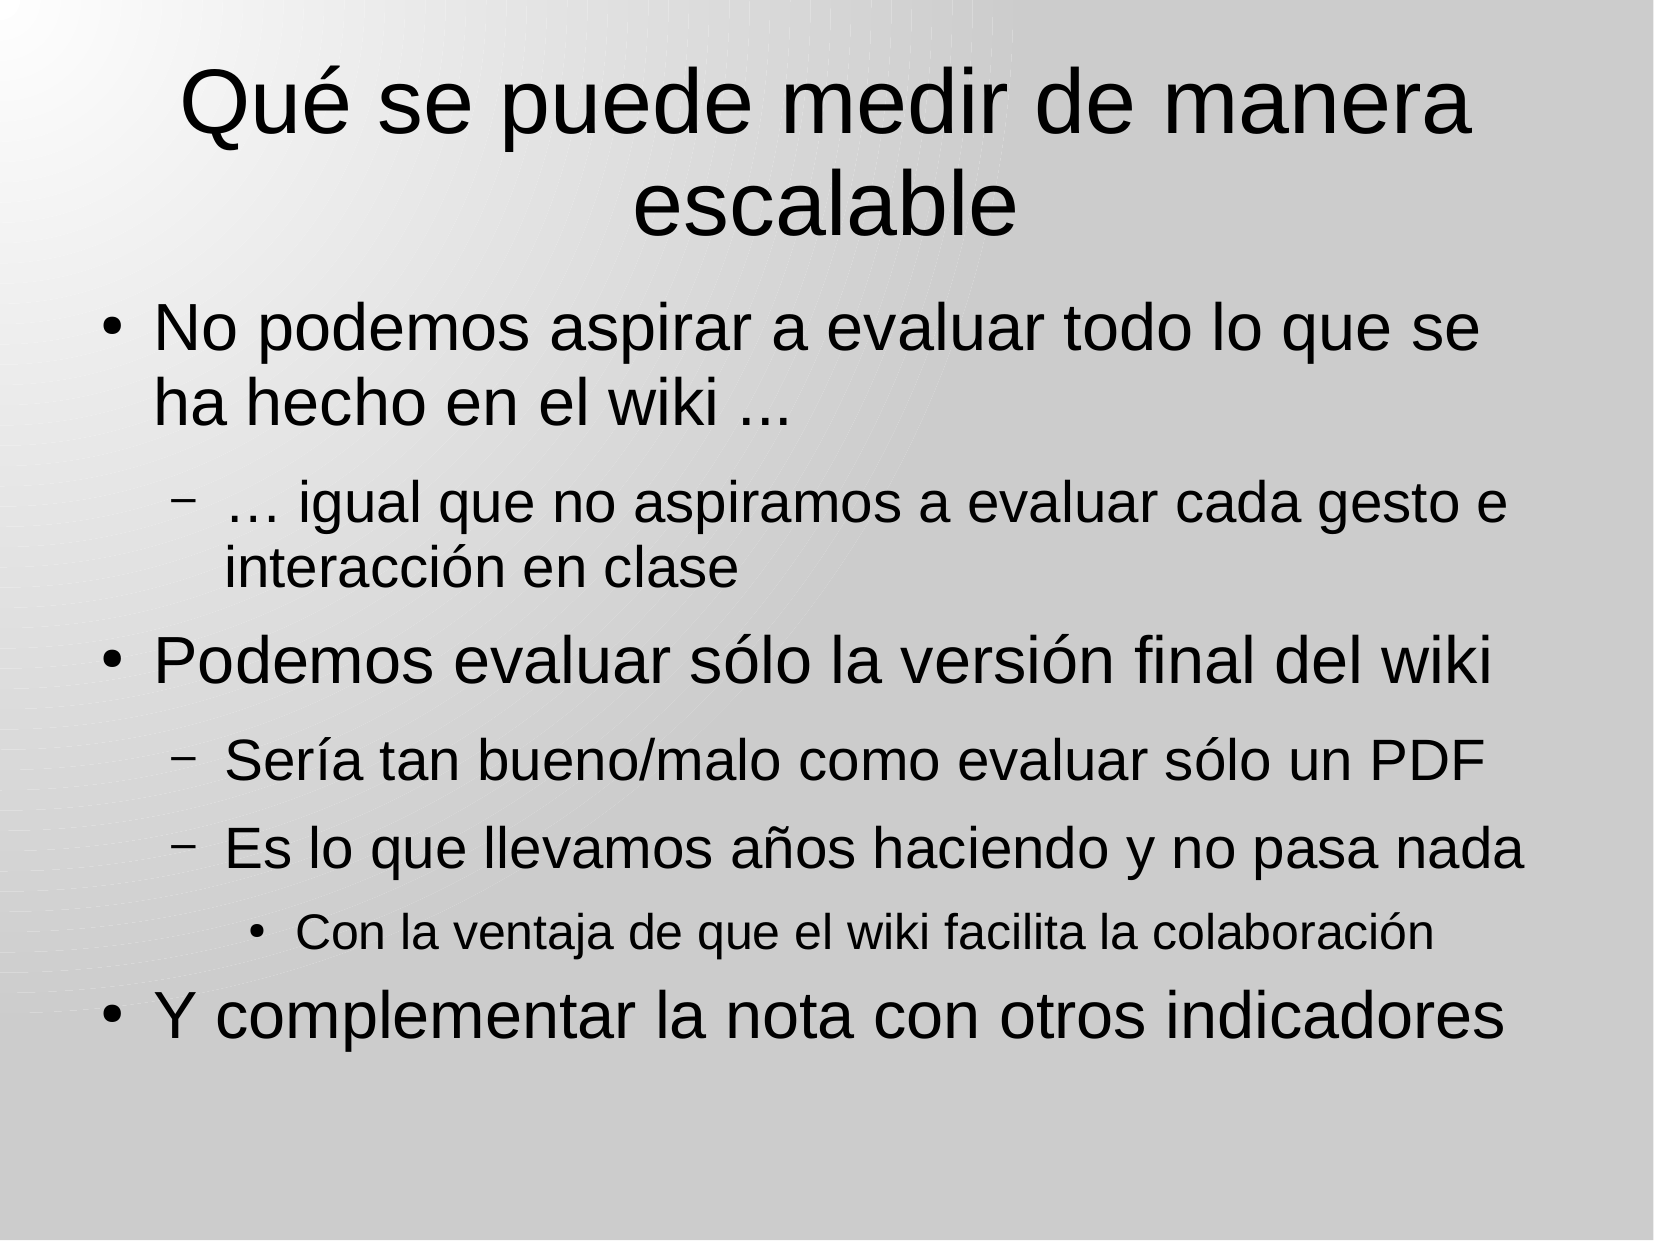

# Qué se puede medir de manera escalable
No podemos aspirar a evaluar todo lo que se ha hecho en el wiki ...
… igual que no aspiramos a evaluar cada gesto e interacción en clase
Podemos evaluar sólo la versión final del wiki
Sería tan bueno/malo como evaluar sólo un PDF
Es lo que llevamos años haciendo y no pasa nada
Con la ventaja de que el wiki facilita la colaboración
Y complementar la nota con otros indicadores